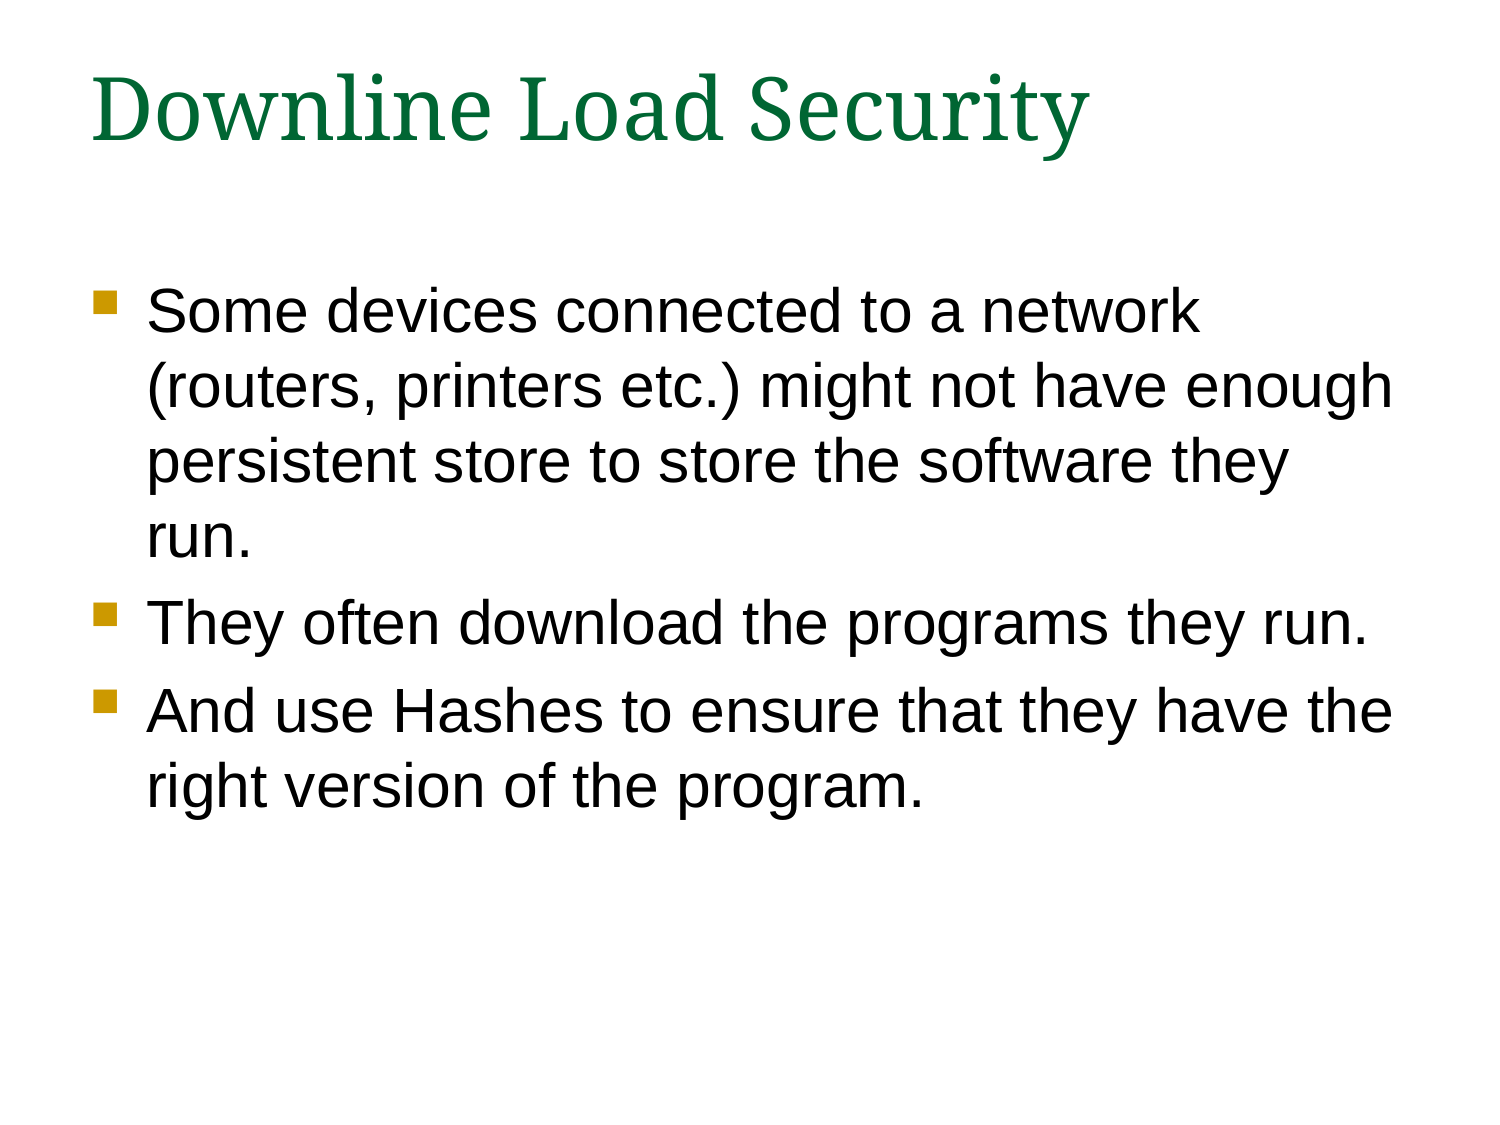

# Downline Load Security
Some devices connected to a network (routers, printers etc.) might not have enough persistent store to store the software they run.
They often download the programs they run.
And use Hashes to ensure that they have the right version of the program.